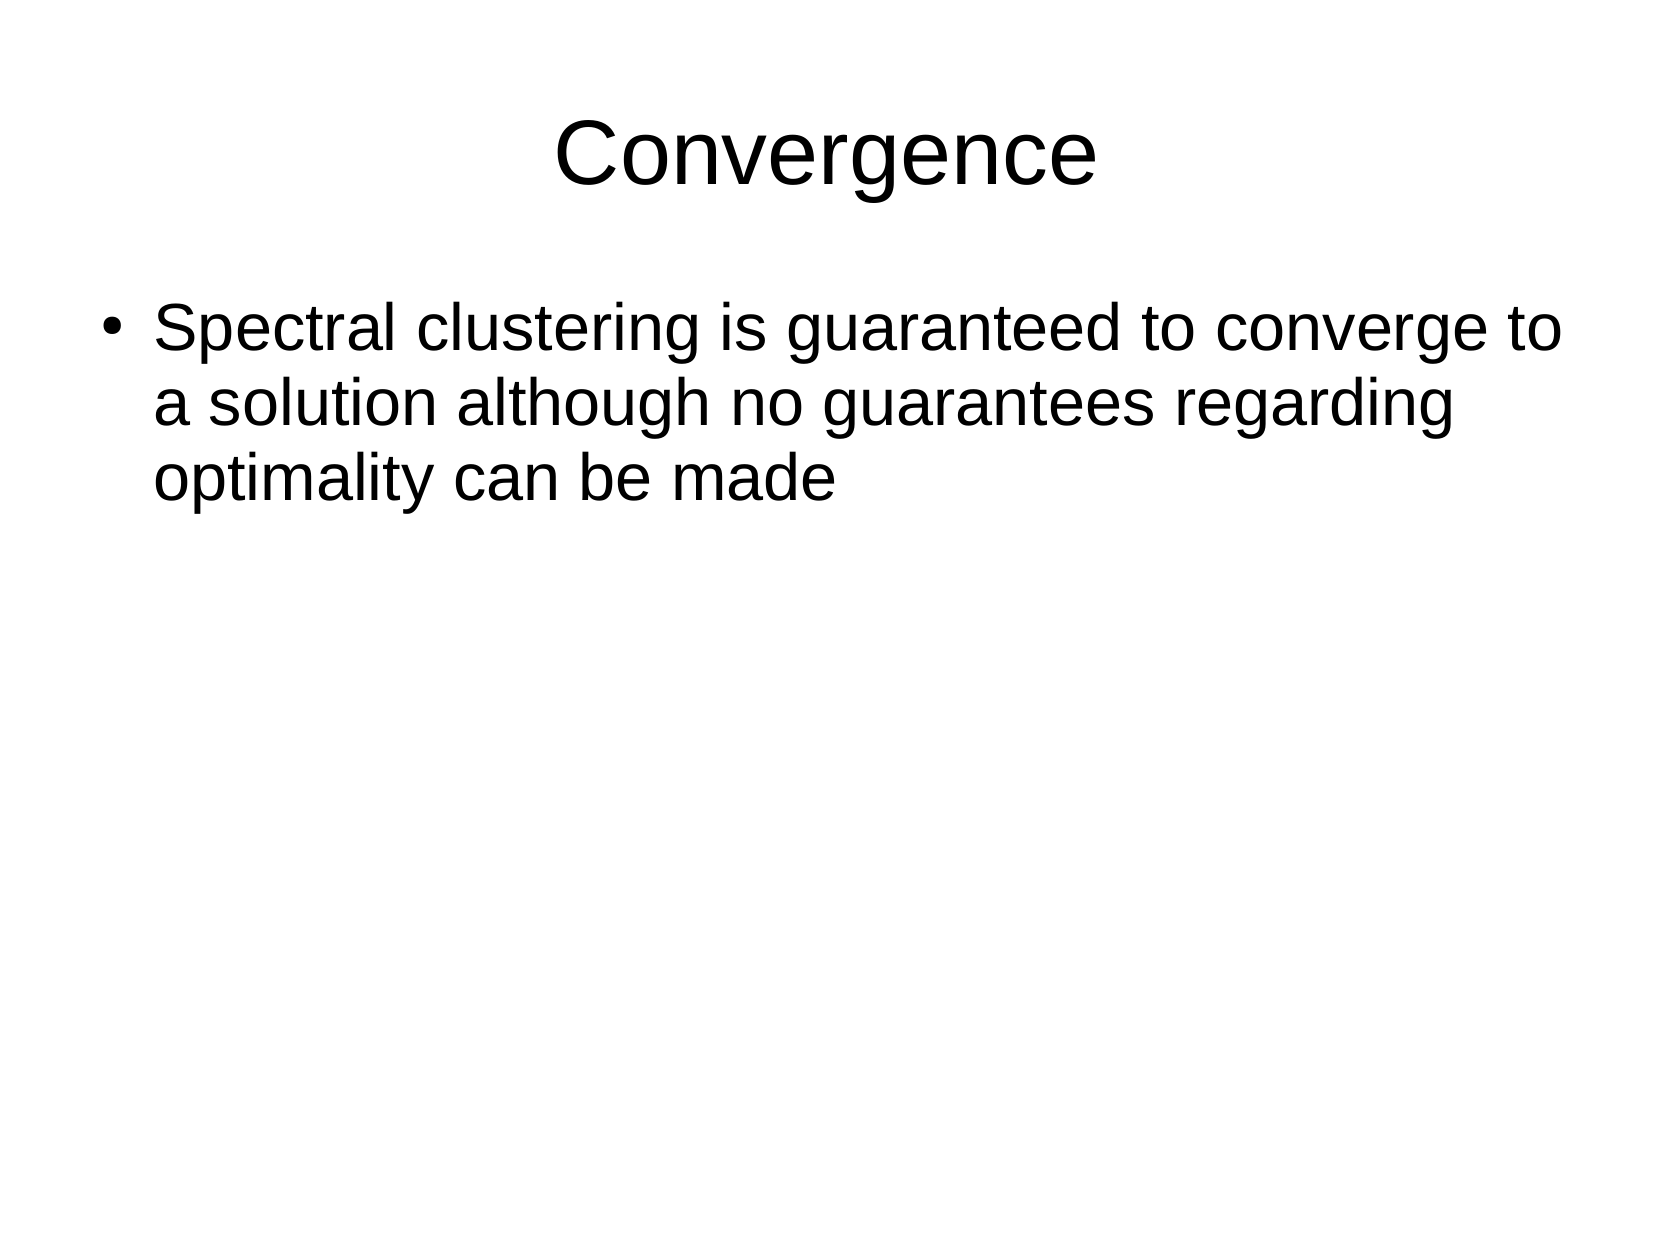

# Convergence
Spectral clustering is guaranteed to converge to a solution although no guarantees regarding optimality can be made